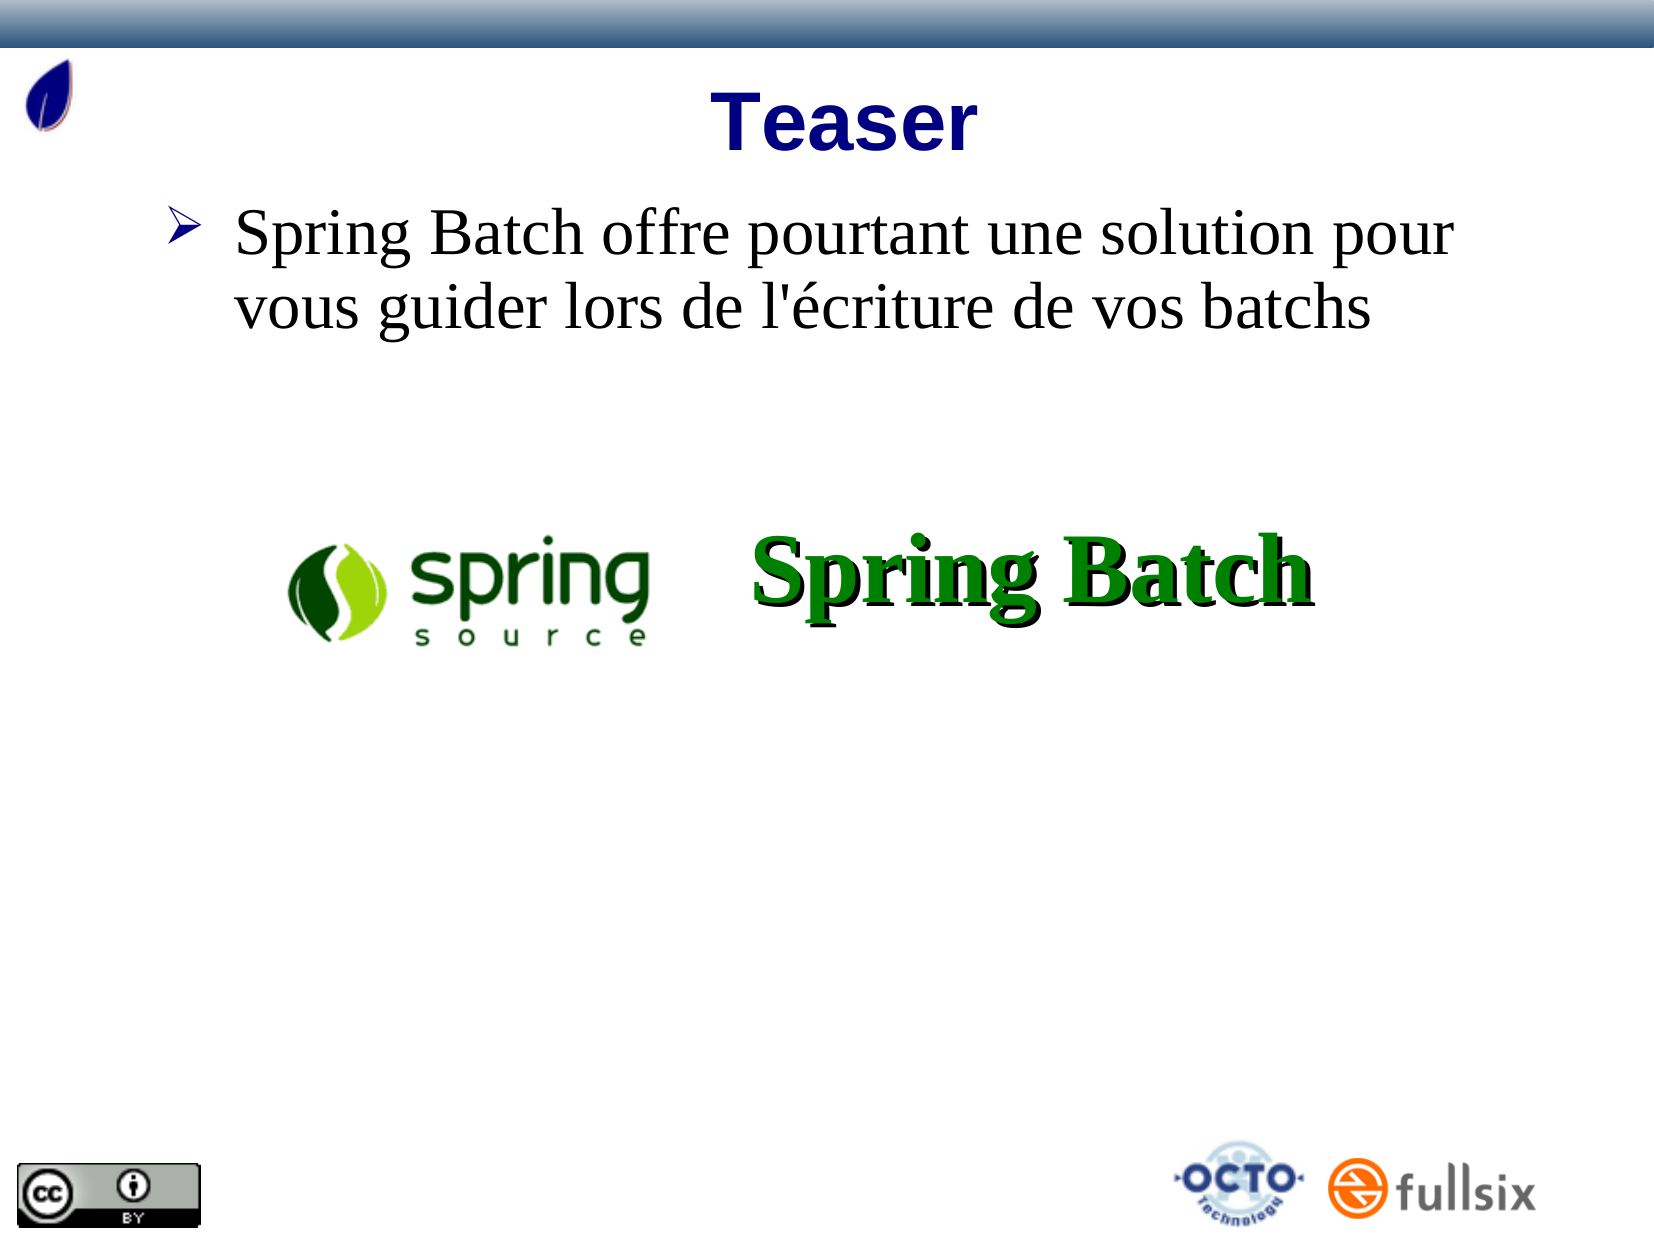

# Teaser
Spring Batch offre pourtant une solution pour vous guider lors de l'écriture de vos batchs
Spring Batch